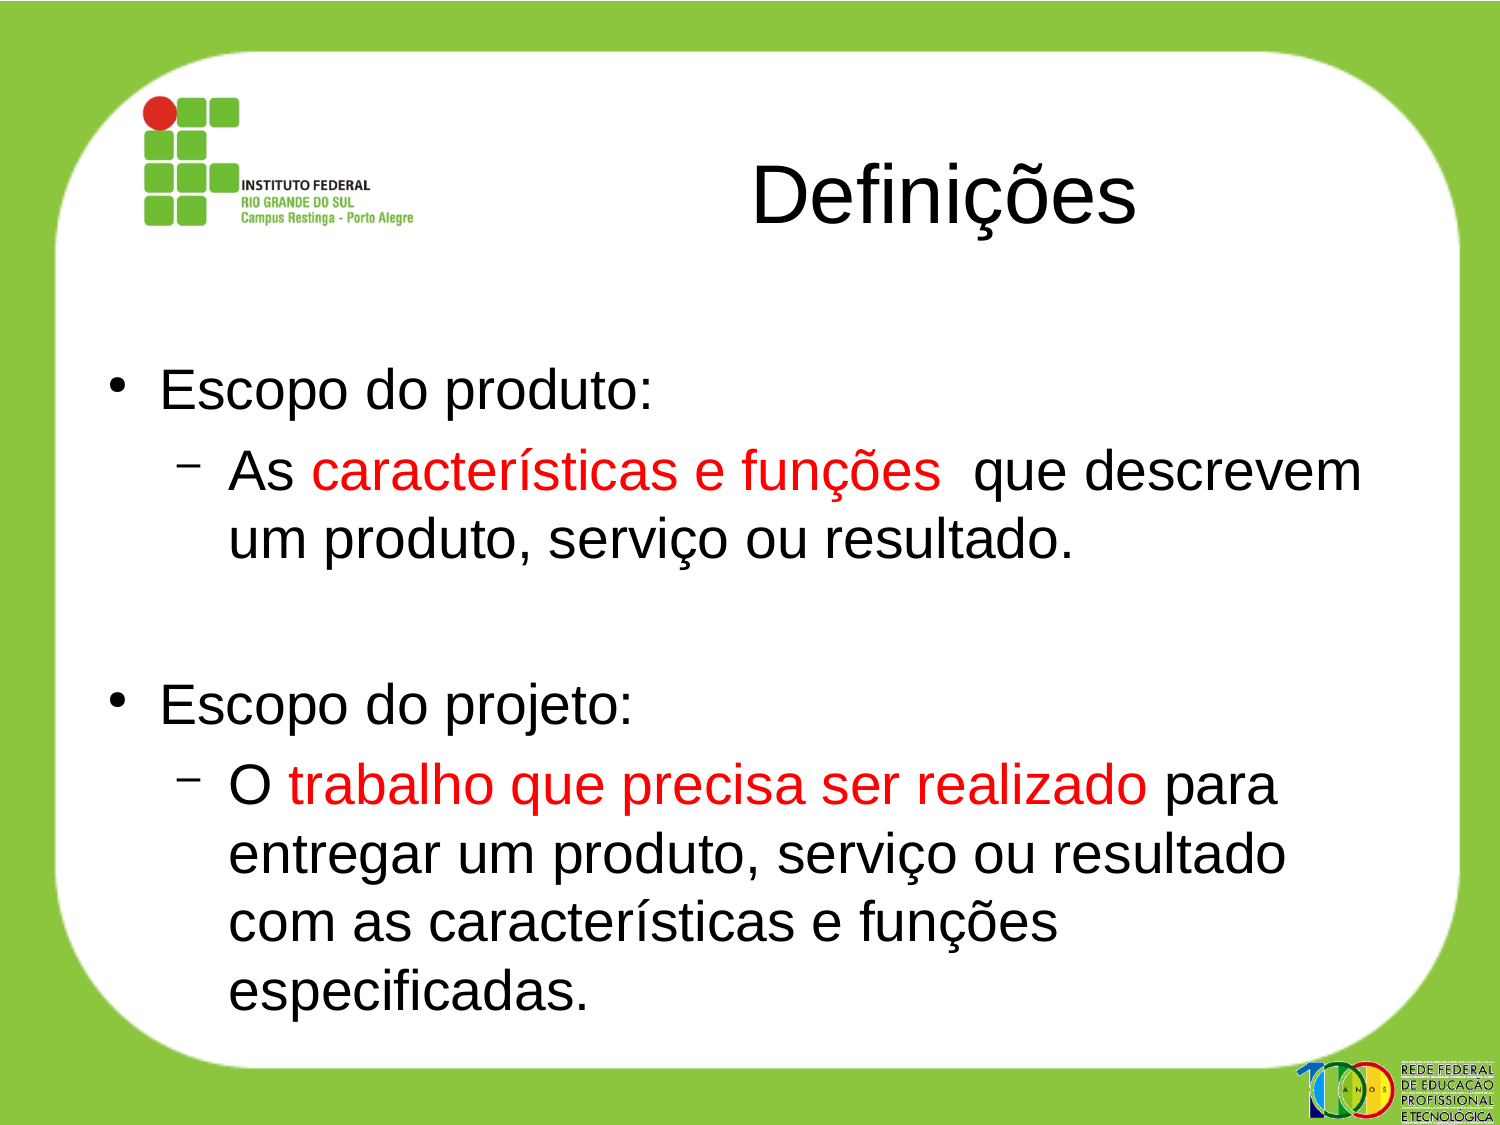

# Definições
Escopo do produto:
As características e funções que descrevem um produto, serviço ou resultado.
Escopo do projeto:
O trabalho que precisa ser realizado para entregar um produto, serviço ou resultado com as características e funções especificadas.